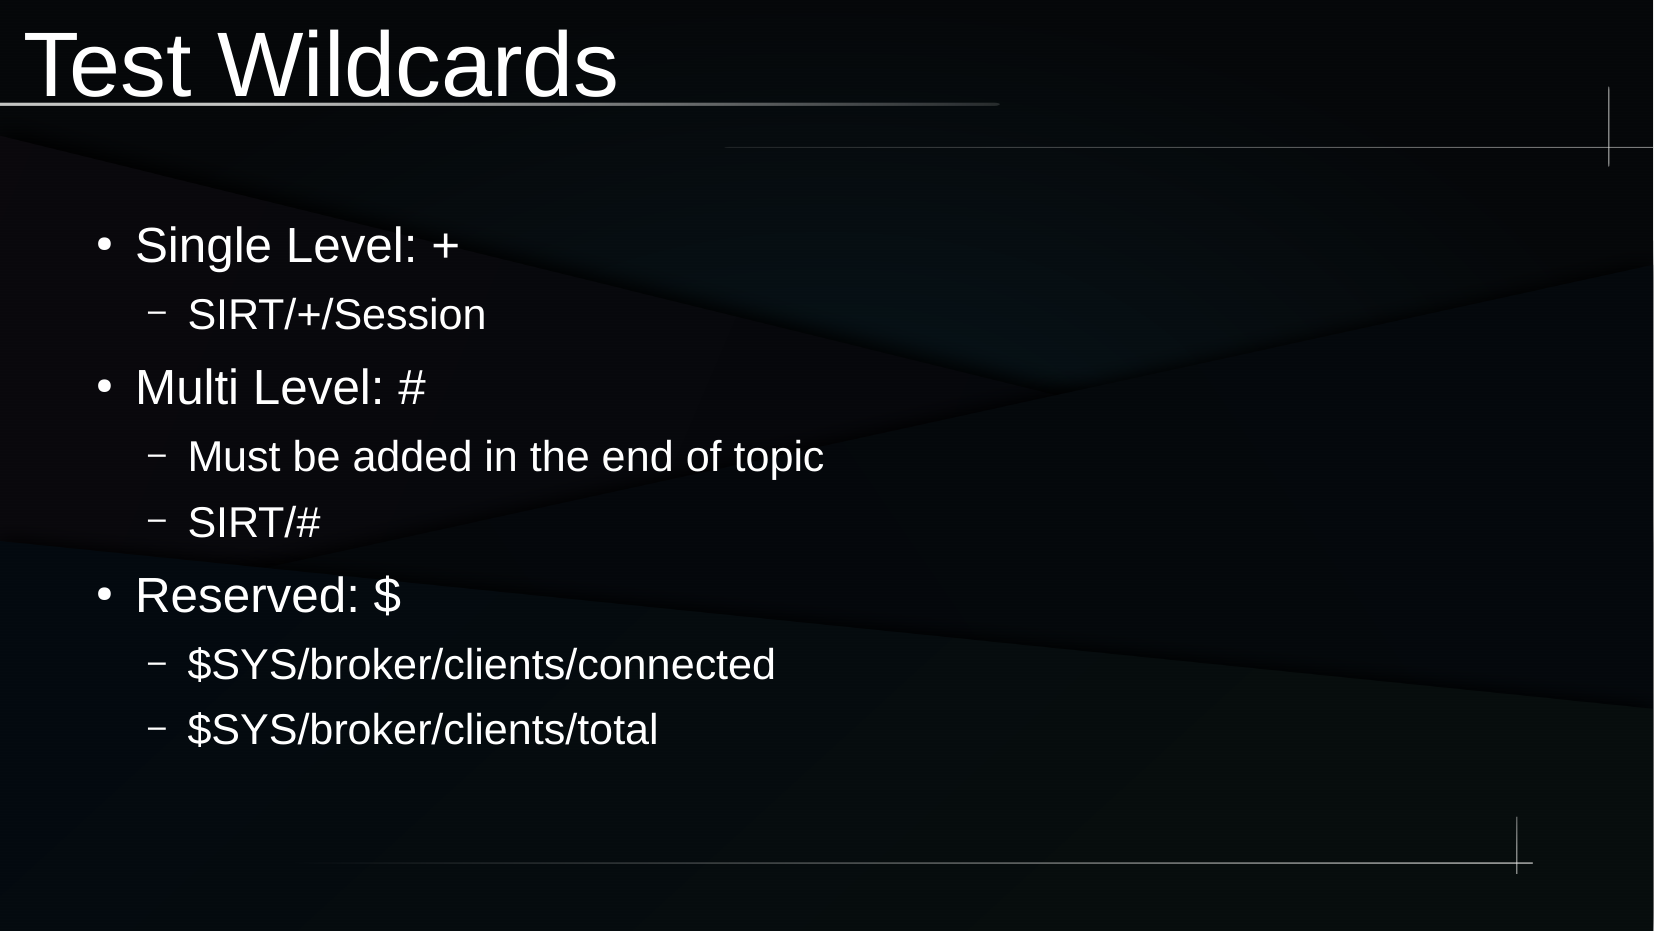

# Test Wildcards
Single Level: +
SIRT/+/Session
Multi Level: #
Must be added in the end of topic
SIRT/#
Reserved: $
$SYS/broker/clients/connected
$SYS/broker/clients/total